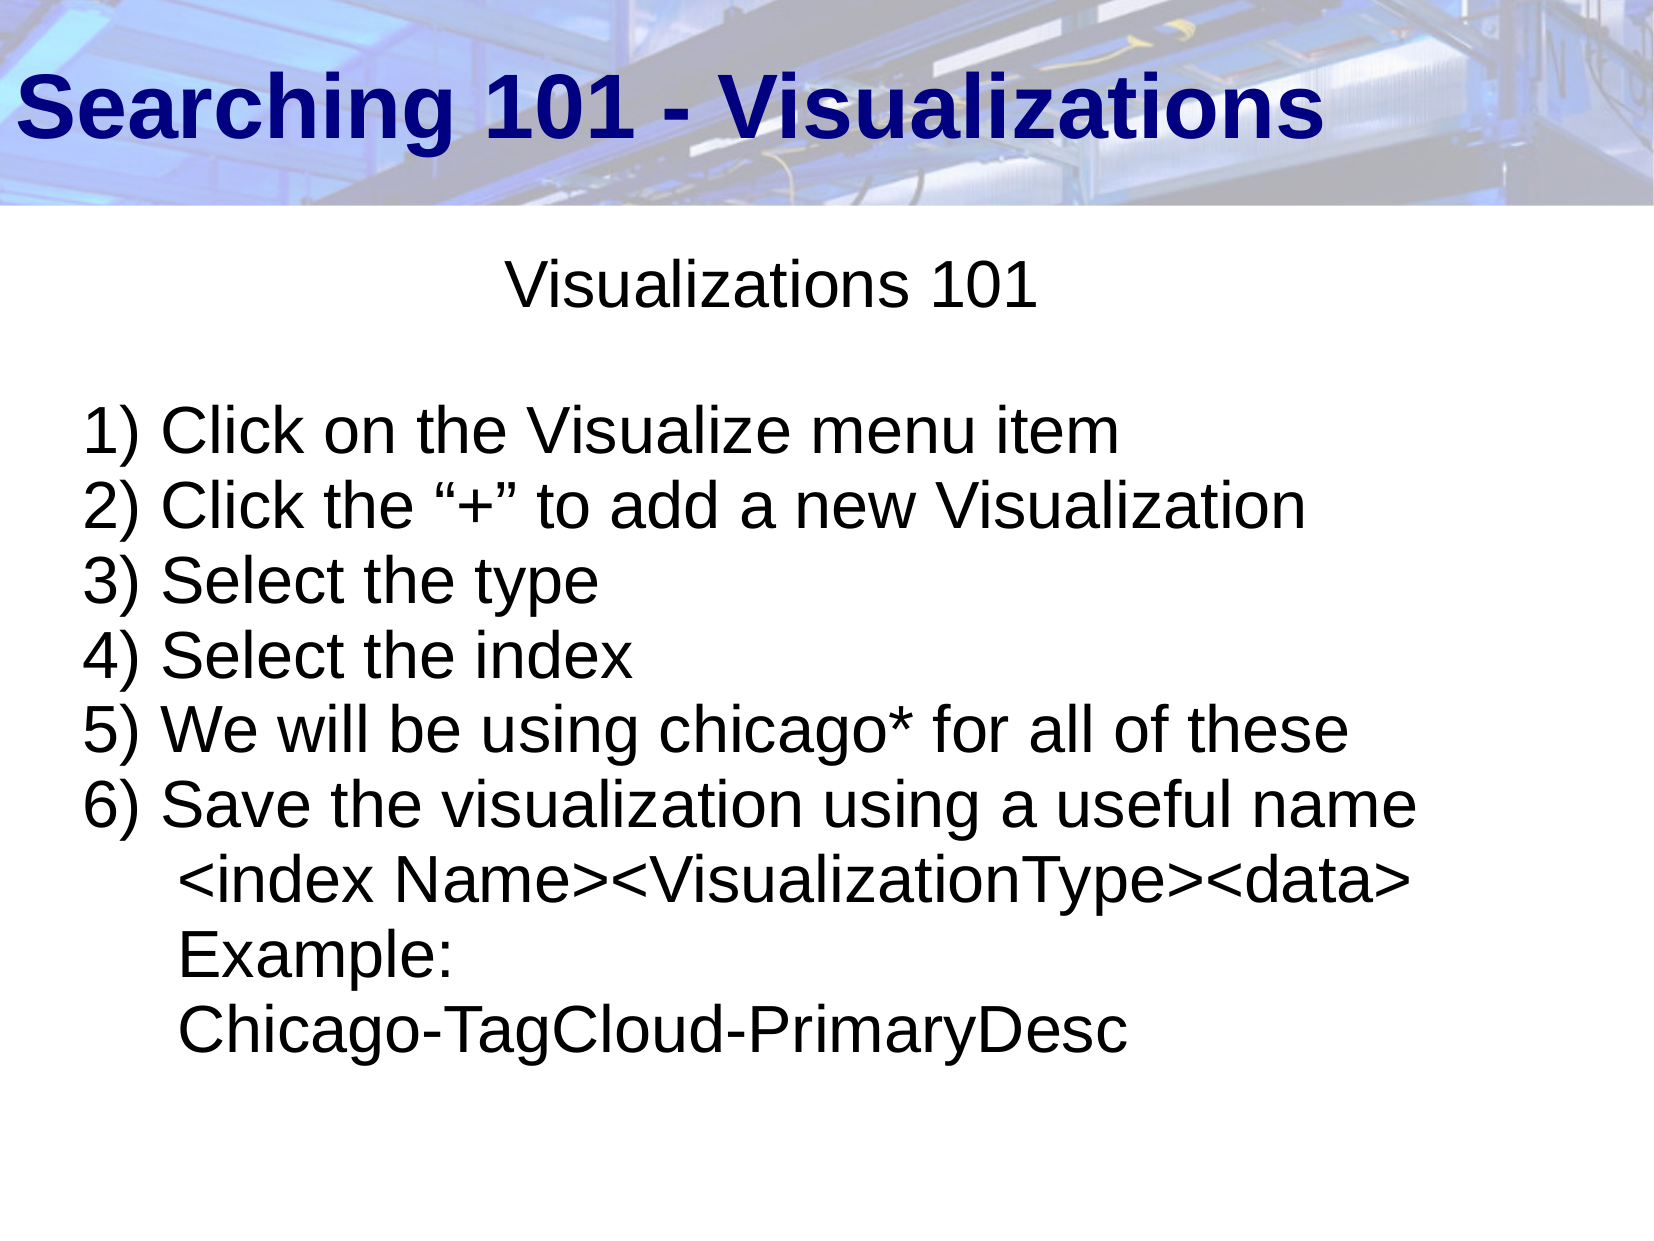

# Searching 101 - Visualizations
Visualizations 101
 Click on the Visualize menu item
 Click the “+” to add a new Visualization
 Select the type
 Select the index
 We will be using chicago* for all of these
 Save the visualization using a useful name
<index Name><VisualizationType><data>
Example:
Chicago-TagCloud-PrimaryDesc